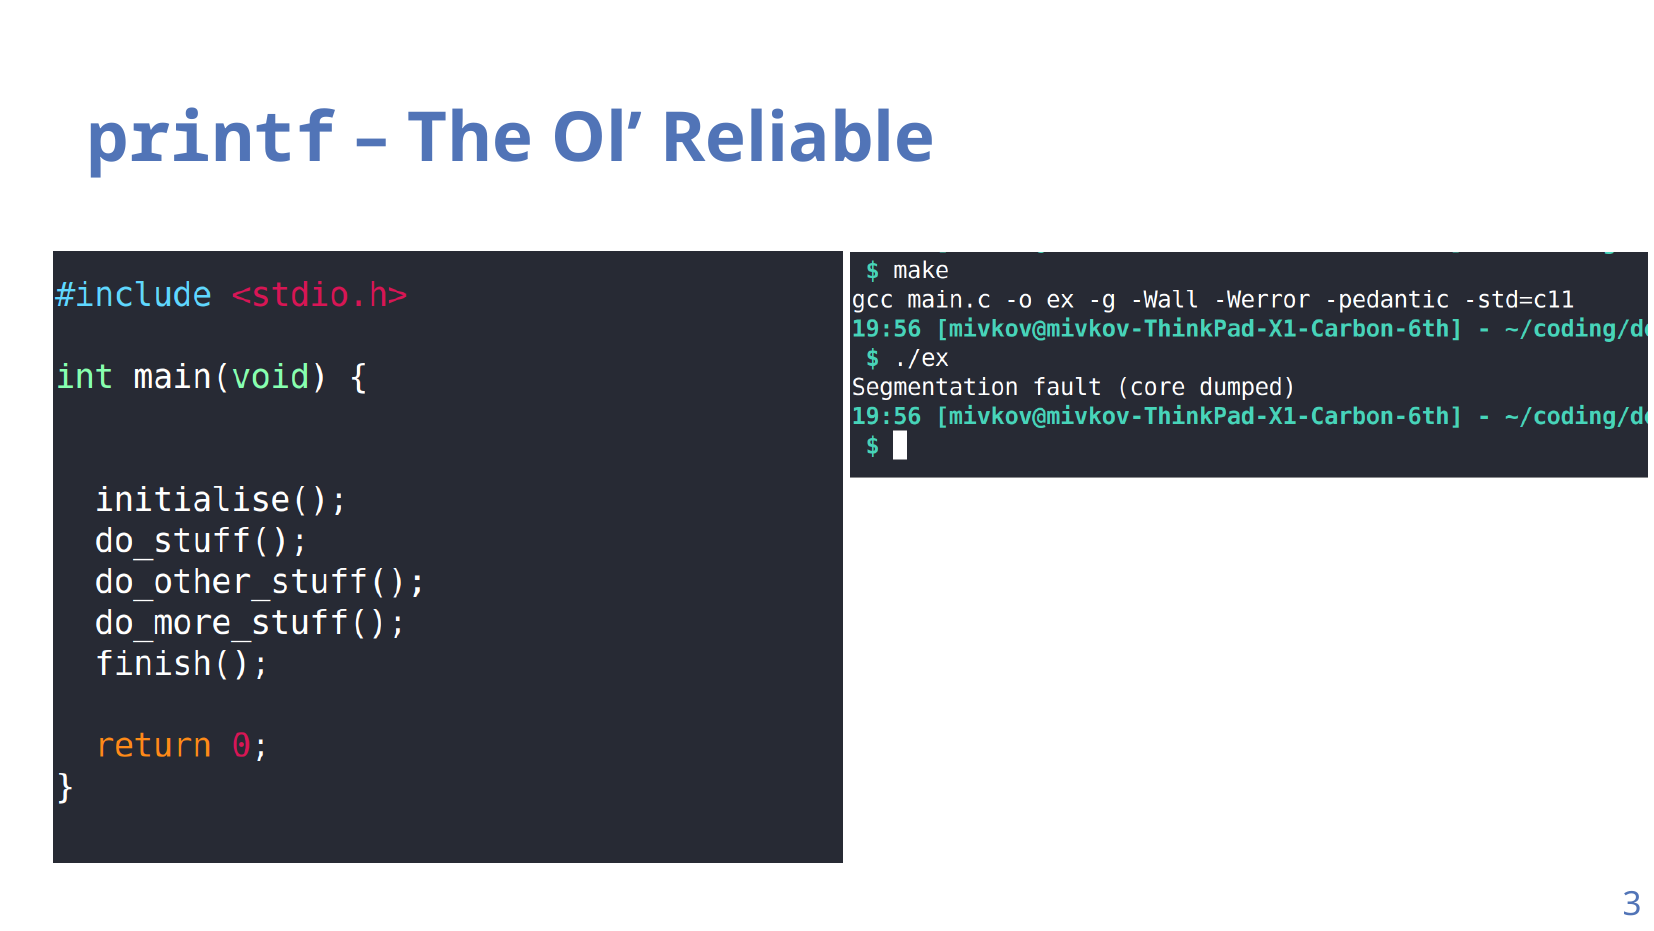

# printf – The Ol’ Reliable
3